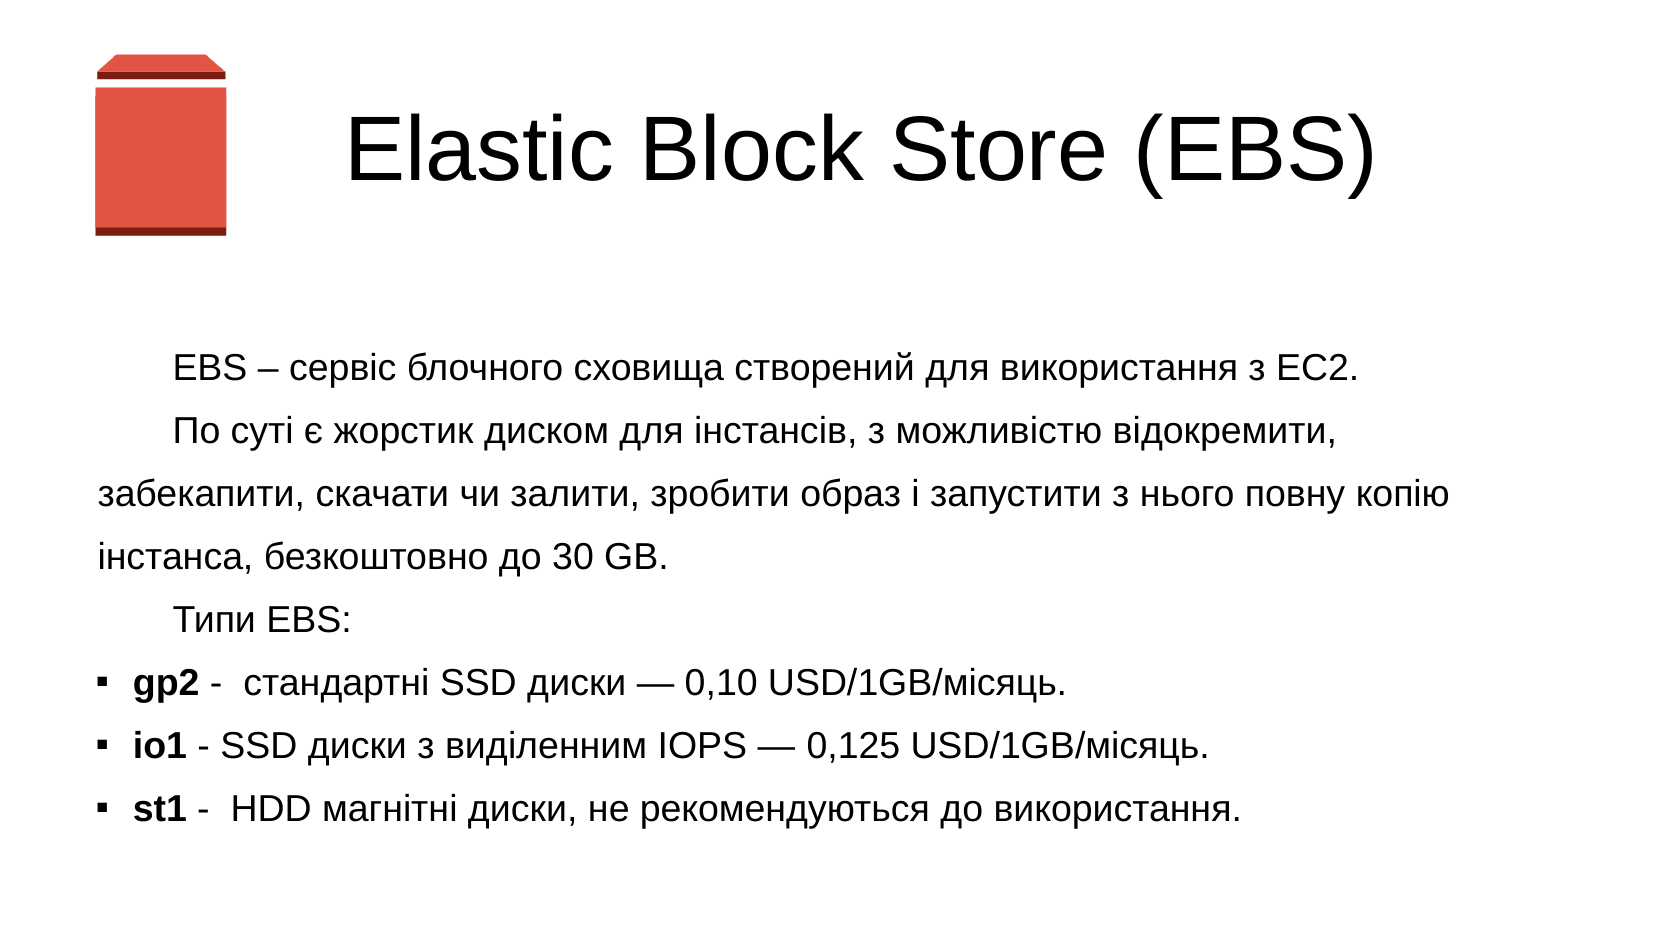

# Elastic Block Store (EBS)
	EBS – сервіс блочного сховища створений для використання з EC2.
	По суті є жорстик диском для інстансів, з можливістю відокремити, забекапити, скачати чи залити, зробити образ і запустити з нього повну копію інстанса, безкоштовно до 30 GB.
	Типи EBS:
gp2 - стандартні SSD диски — 0,10 USD/1GB/місяць.
io1 - SSD диски з виділенним IOPS — 0,125 USD/1GB/місяць.
st1 - HDD магнітні диски, не рекомендуються до використання.